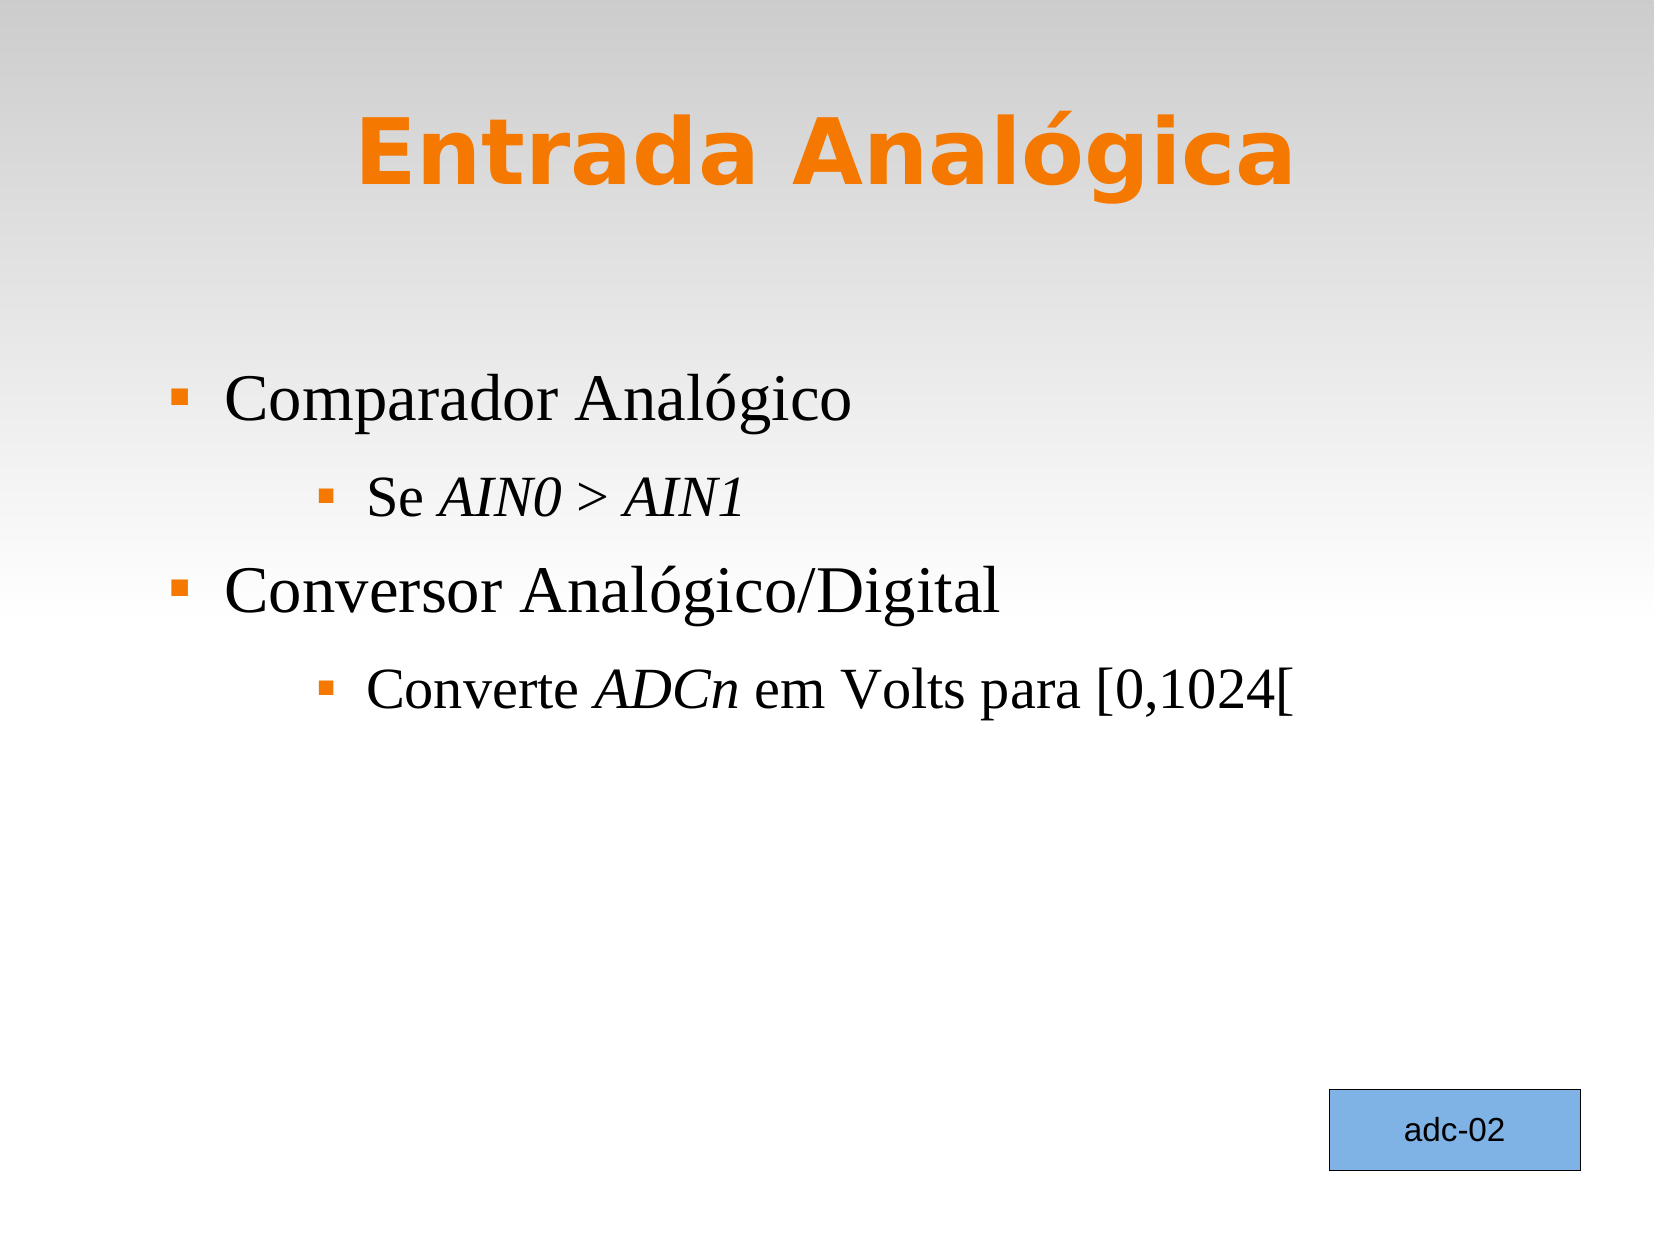

# Entrada Analógica
Comparador Analógico
Se AIN0 > AIN1
Conversor Analógico/Digital
Converte ADCn em Volts para [0,1024[
adc-02